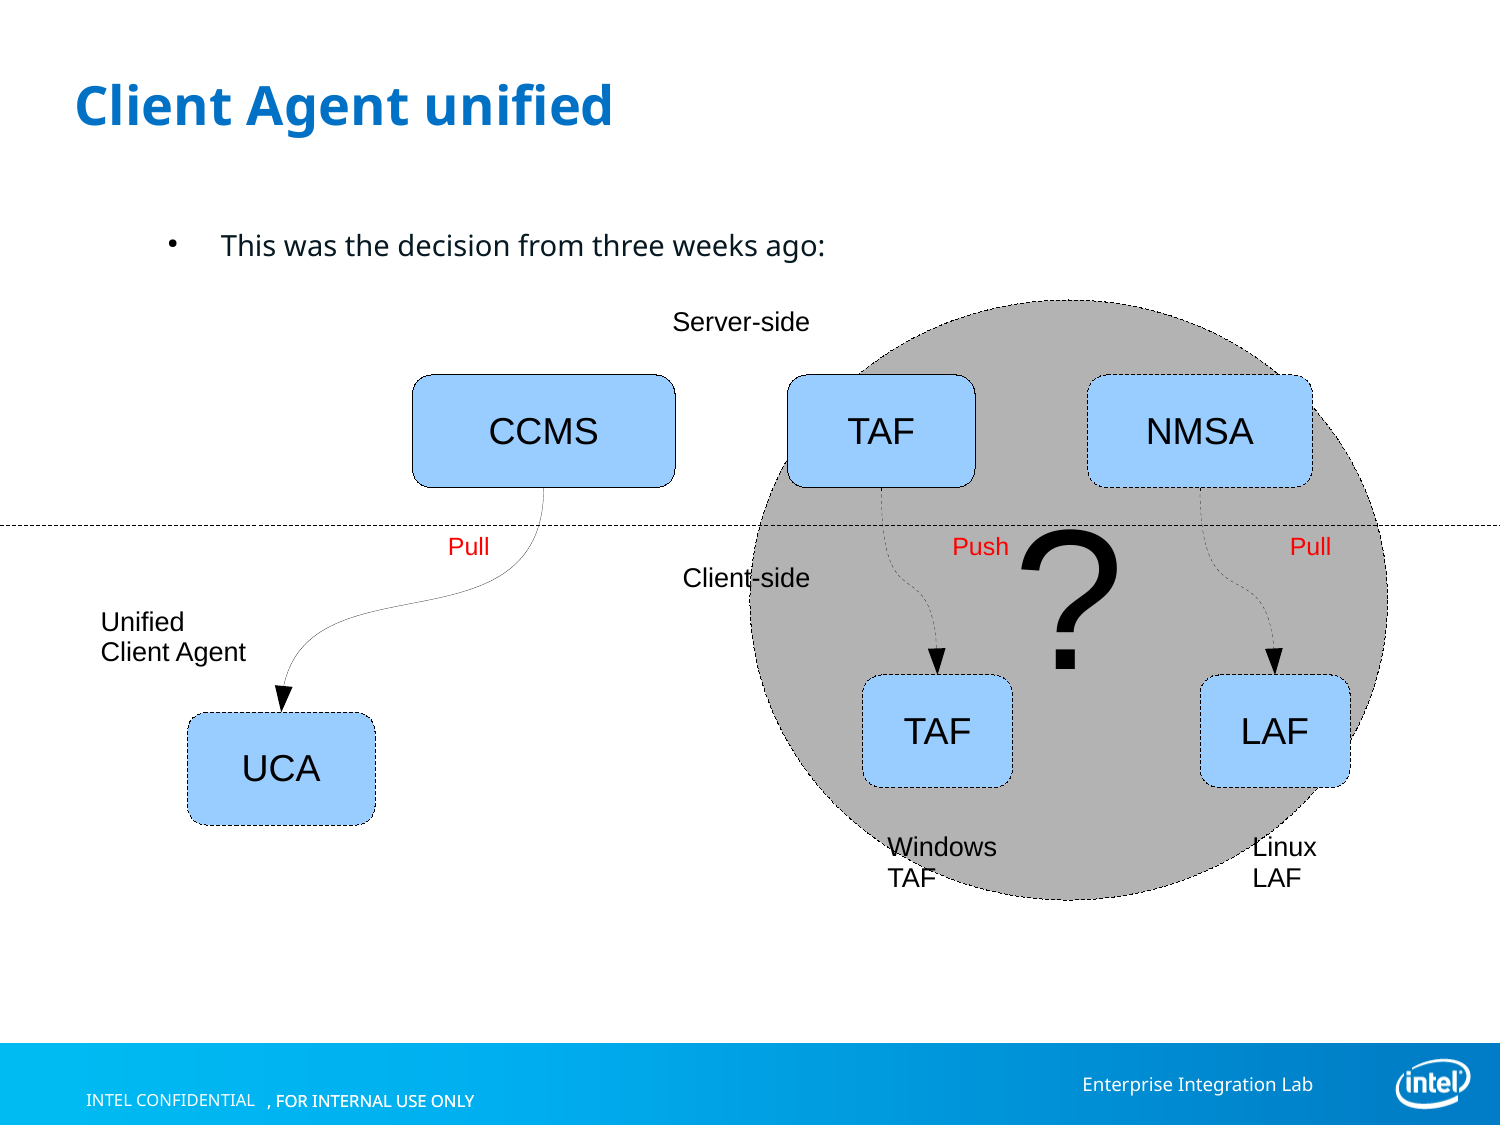

# Client Agent unified
This was the decision from three weeks ago:
Server-side
?
CCMS
TAF
NMSA
Pull
Push
Pull
Client-side
Unified
Client Agent
TAF
LAF
UCA
Windows
TAF
Linux
LAF